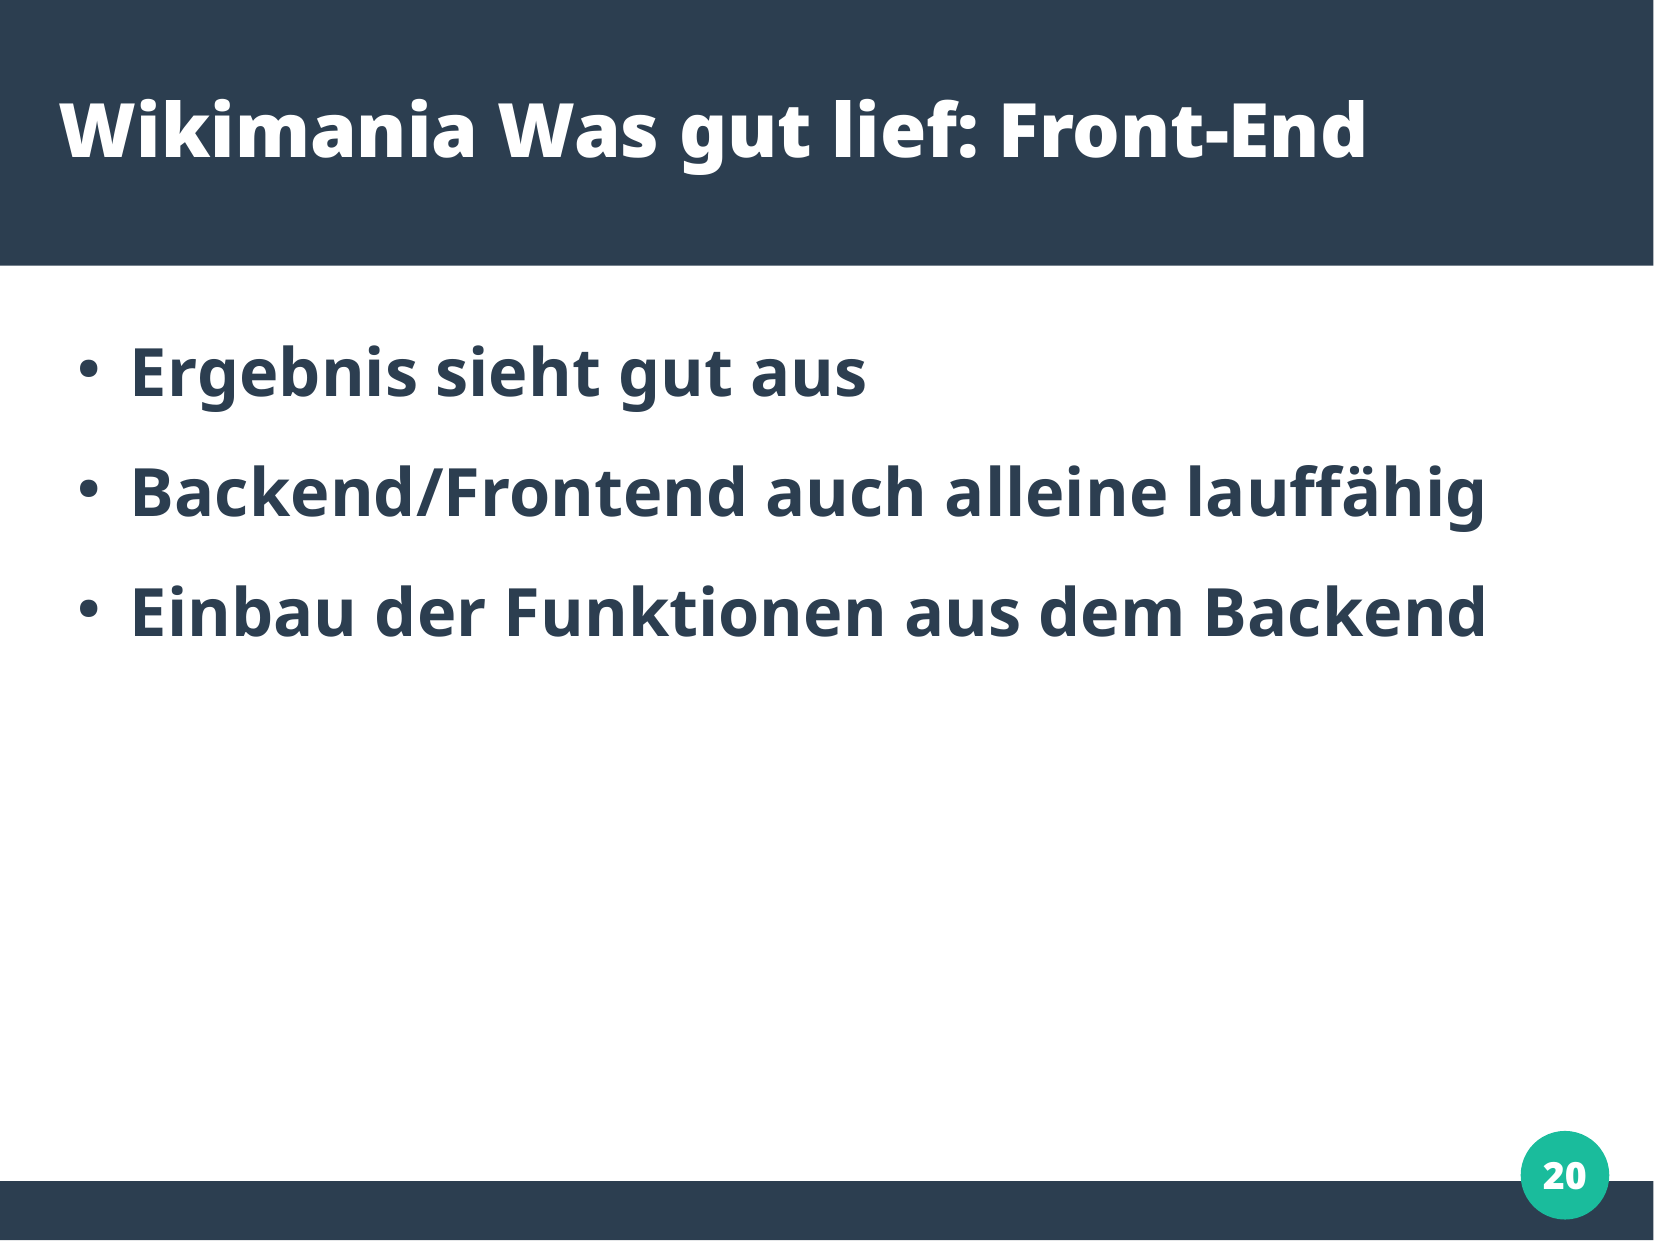

# Wikimania Was gut lief: Front-End
Ergebnis sieht gut aus
Backend/Frontend auch alleine lauffähig
Einbau der Funktionen aus dem Backend
20